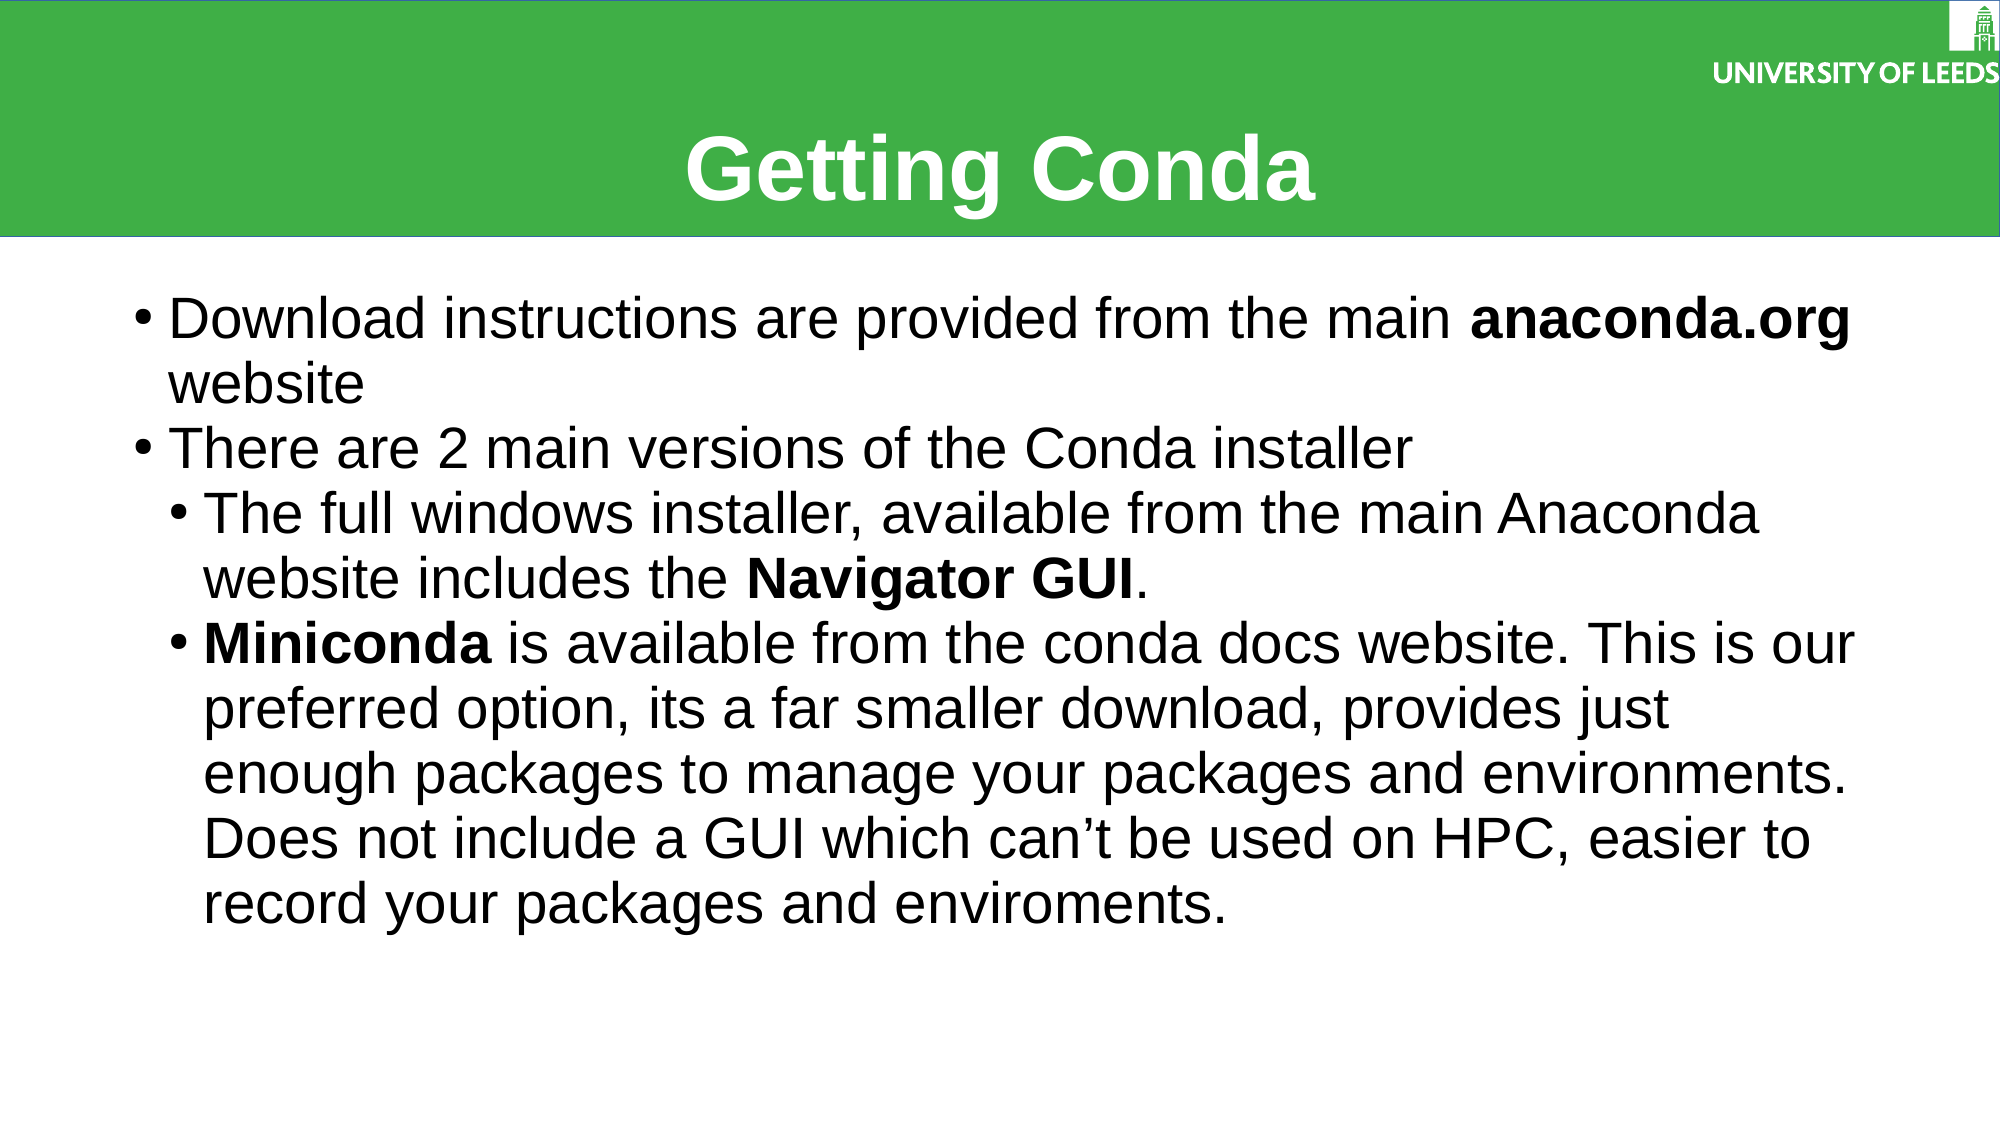

# Getting Conda
Download instructions are provided from the main anaconda.org website
There are 2 main versions of the Conda installer
The full windows installer, available from the main Anaconda website includes the Navigator GUI.
Miniconda is available from the conda docs website. This is our preferred option, its a far smaller download, provides just enough packages to manage your packages and environments. Does not include a GUI which can’t be used on HPC, easier to record your packages and enviroments.